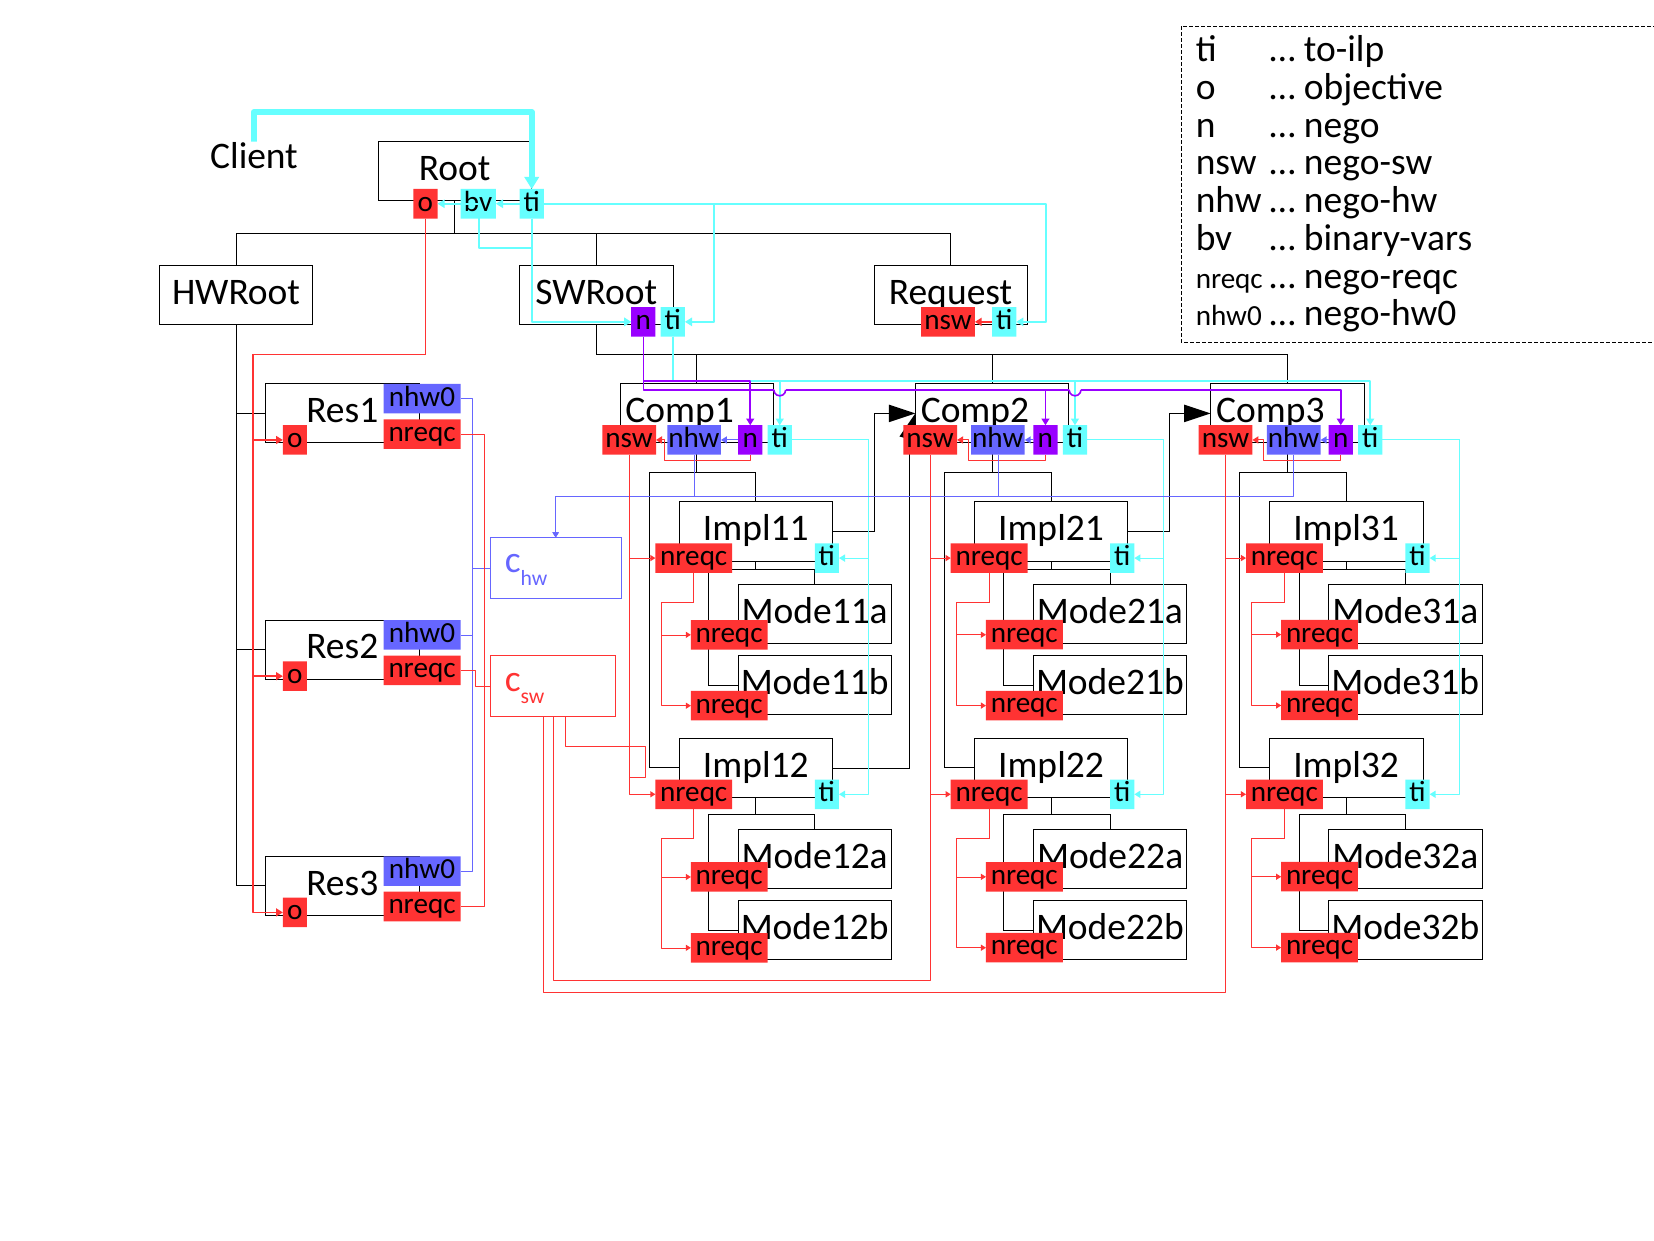

ti	… to-ilp
o	… objective
n	… nego
nsw	… nego-sw
nhw	… nego-hw
bv	… binary-vars
nreqc	… nego-reqc
nhw0	… nego-hw0
Client
Root
o
bv
ti
ti
ti
ti
ti
ti
ti
ti
ti
ti
ti
ti
HWRoot
SWRoot
Request
n
n
n
n
nsw
Res1
nhw0
Comp1
Comp2
Comp3
nreqc
o
nsw
nhw
nsw
nhw
nsw
nhw
Impl11
Impl21
Impl31
chw
nreqc
nreqc
nreqc
Mode11a
Mode21a
Mode31a
nreqc
nreqc
Res2
nhw0
nreqc
nreqc
csw
Mode11b
Mode21b
Mode31b
o
nreqc
nreqc
nreqc
Impl12
Impl22
Impl32
nreqc
nreqc
nreqc
Mode12a
Mode22a
Mode32a
Res3
nhw0
nreqc
nreqc
nreqc
nreqc
o
Mode12b
Mode22b
Mode32b
nreqc
nreqc
nreqc